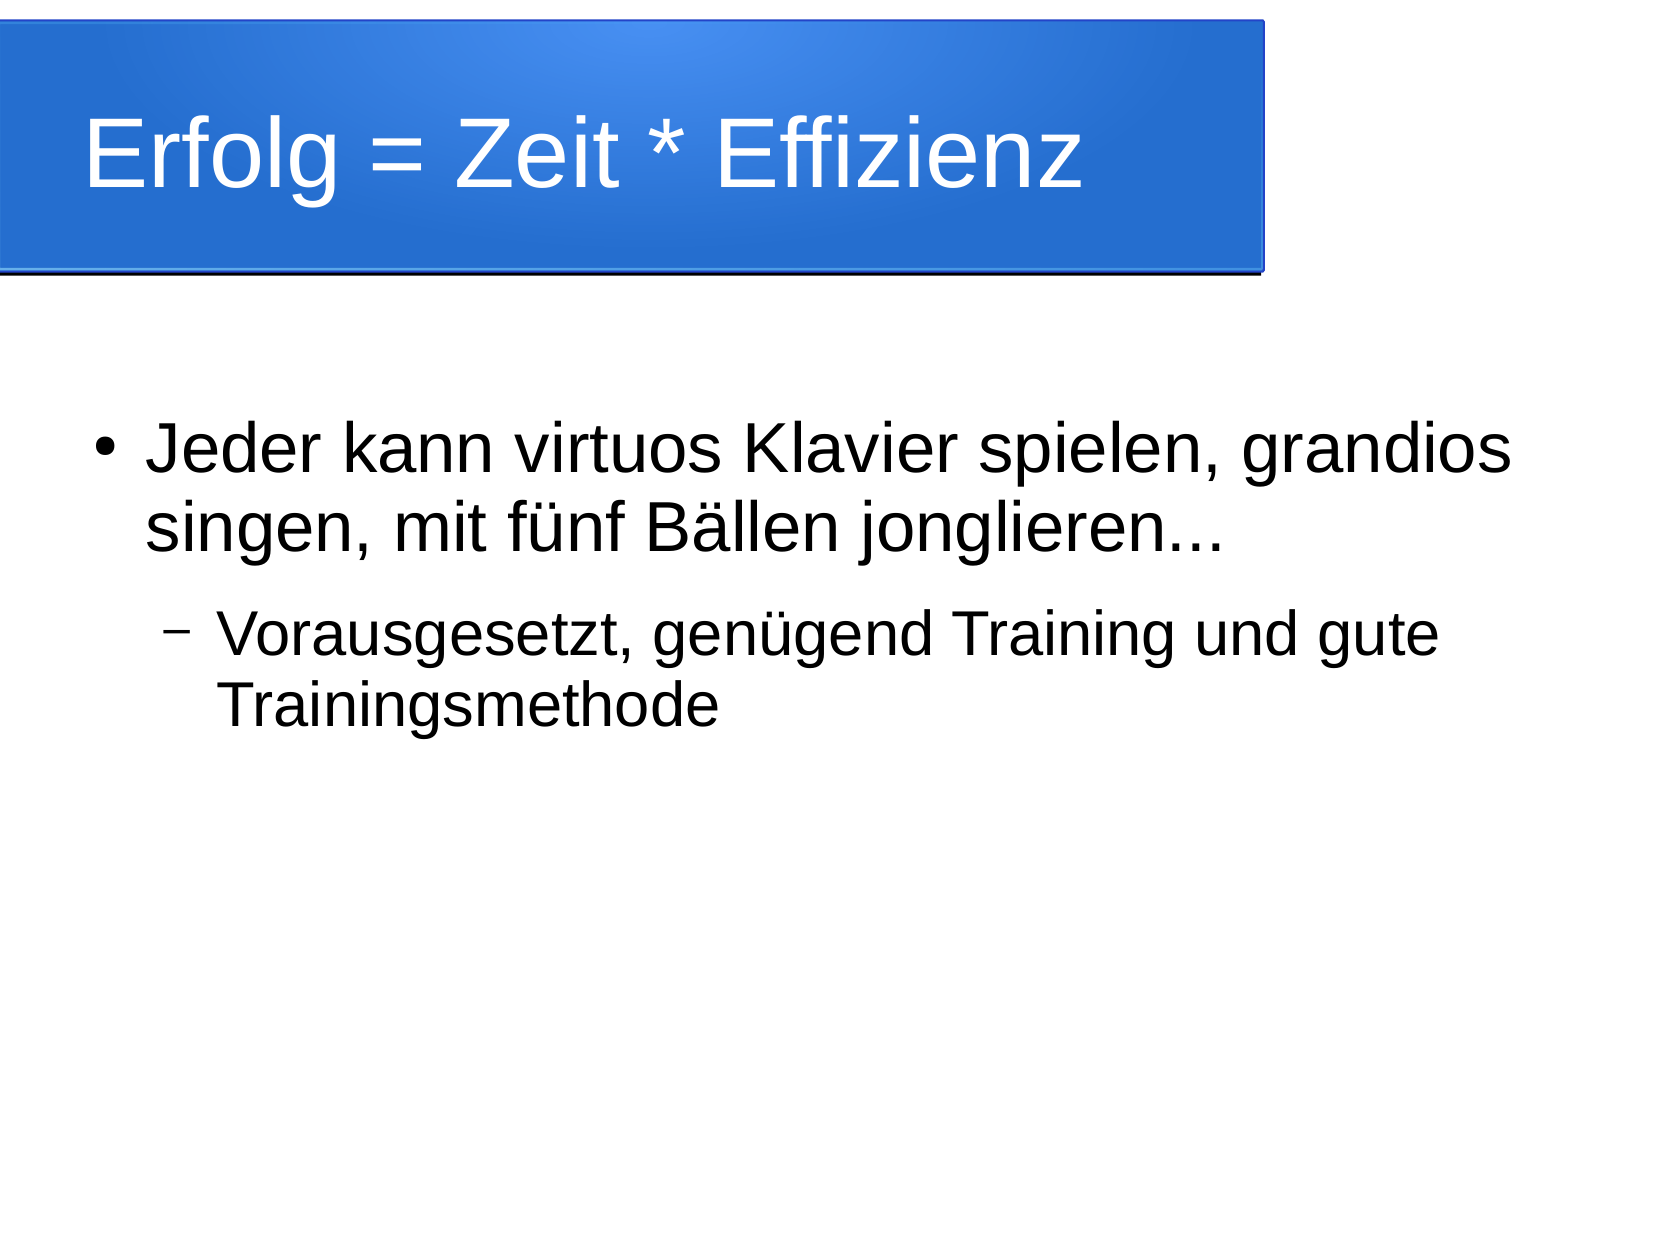

# Erfolg = Zeit * Effizienz
Jeder kann virtuos Klavier spielen, grandios singen, mit fünf Bällen jonglieren...
Vorausgesetzt, genügend Training und gute Trainingsmethode